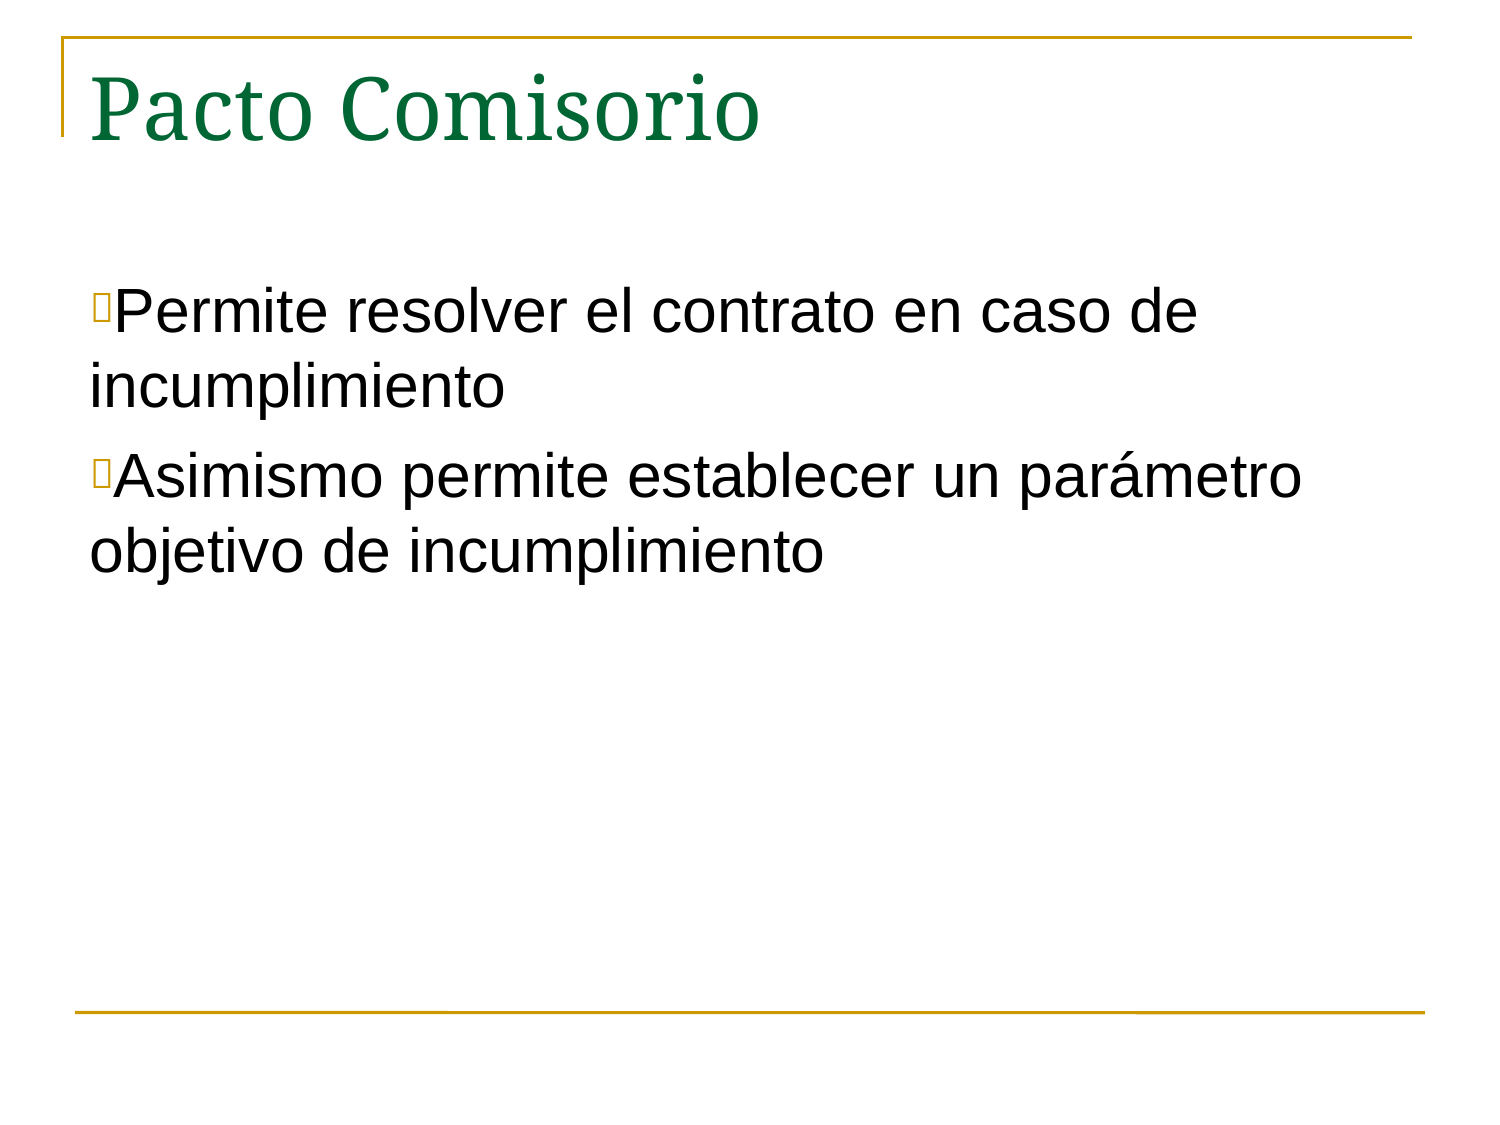

# Pacto Comisorio
Permite resolver el contrato en caso de incumplimiento
Asimismo permite establecer un parámetro objetivo de incumplimiento